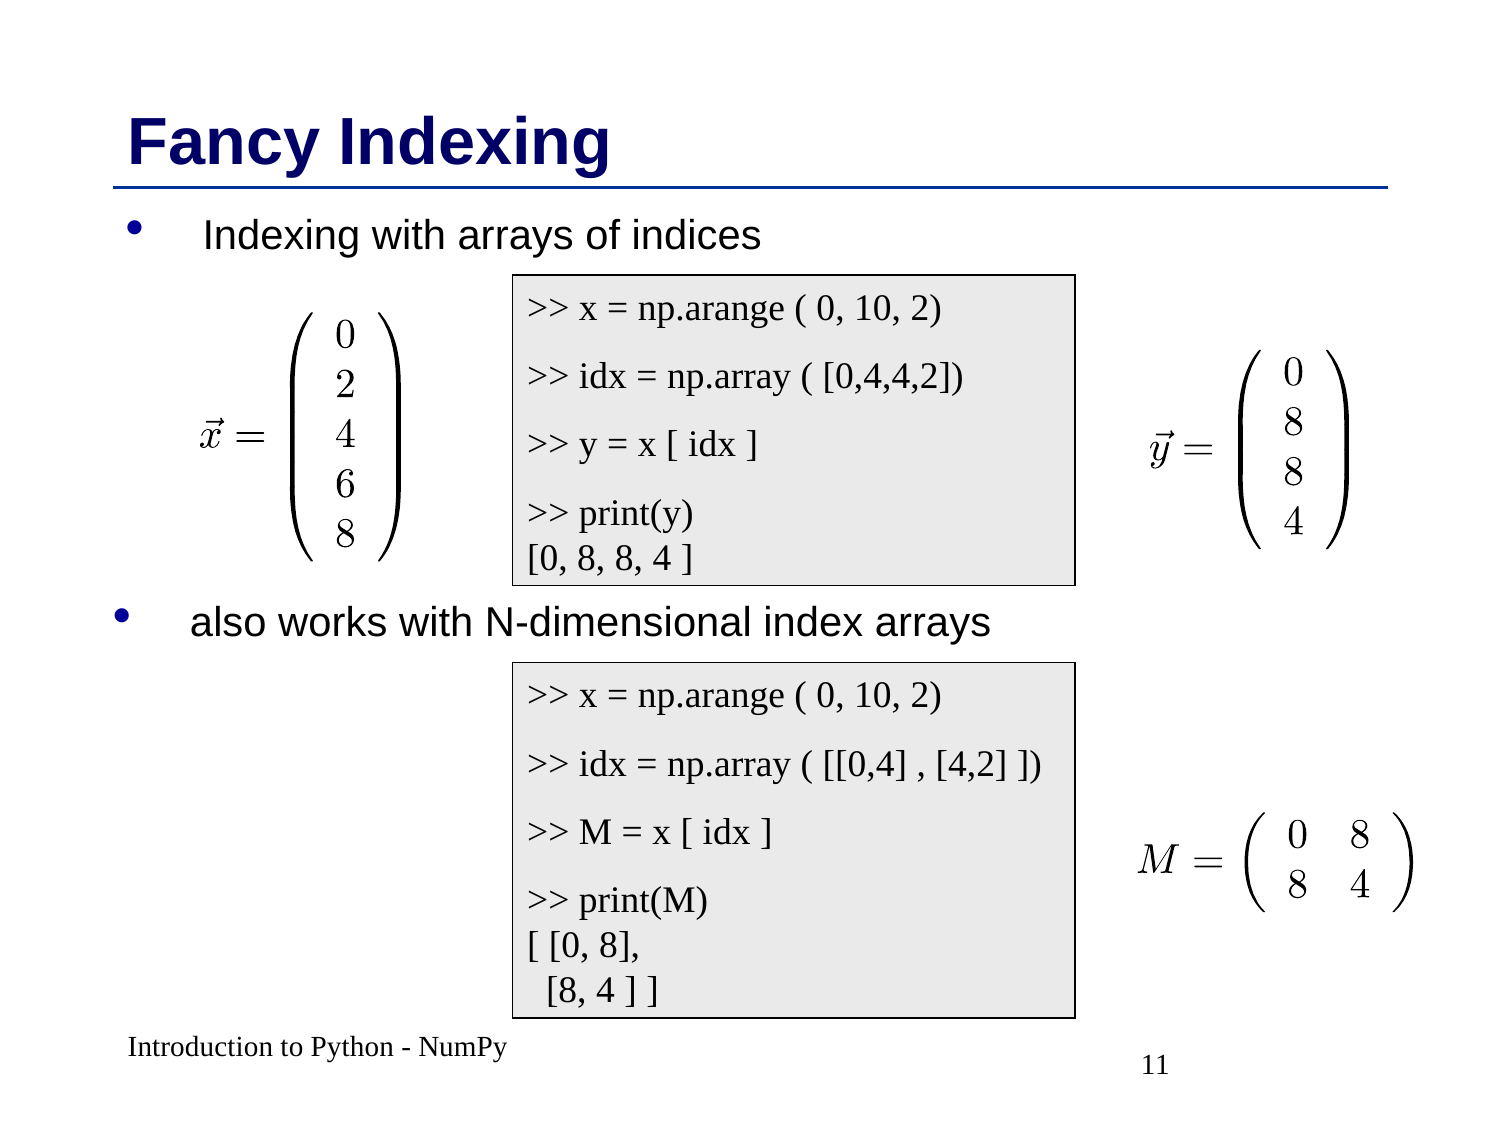

# Fancy Indexing
Indexing with arrays of indices
>> x = np.arange ( 0, 10, 2)
>> idx = np.array ( [0,4,4,2])
>> y = x [ idx ]
>> print(y)
[0, 8, 8, 4 ]
also works with N-dimensional index arrays
>> x = np.arange ( 0, 10, 2)
>> idx = np.array ( [[0,4] , [4,2] ])
>> M = x [ idx ]
>> print(M)
[ [0, 8],
 [8, 4 ] ]
Introduction to Python - NumPy